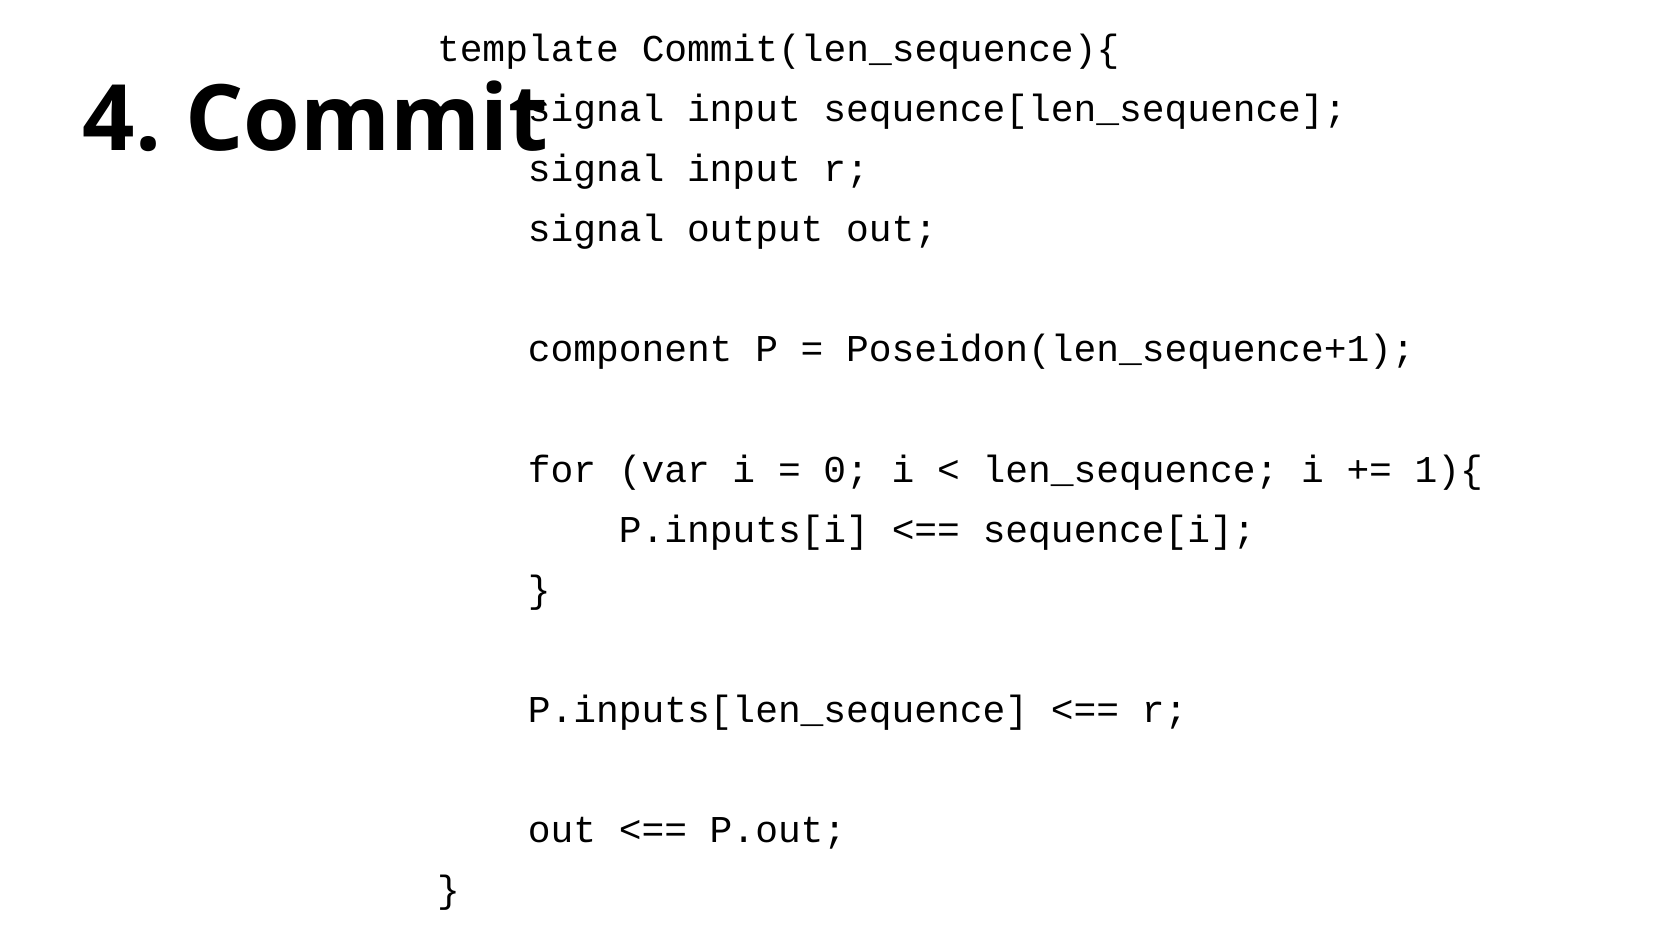

template Commit(len_sequence){
 signal input sequence[len_sequence];
 signal input r;
 signal output out;
 component P = Poseidon(len_sequence+1);
 for (var i = 0; i < len_sequence; i += 1){
 P.inputs[i] <== sequence[i];
 }
 P.inputs[len_sequence] <== r;
 out <== P.out;
}
# 4. Commit